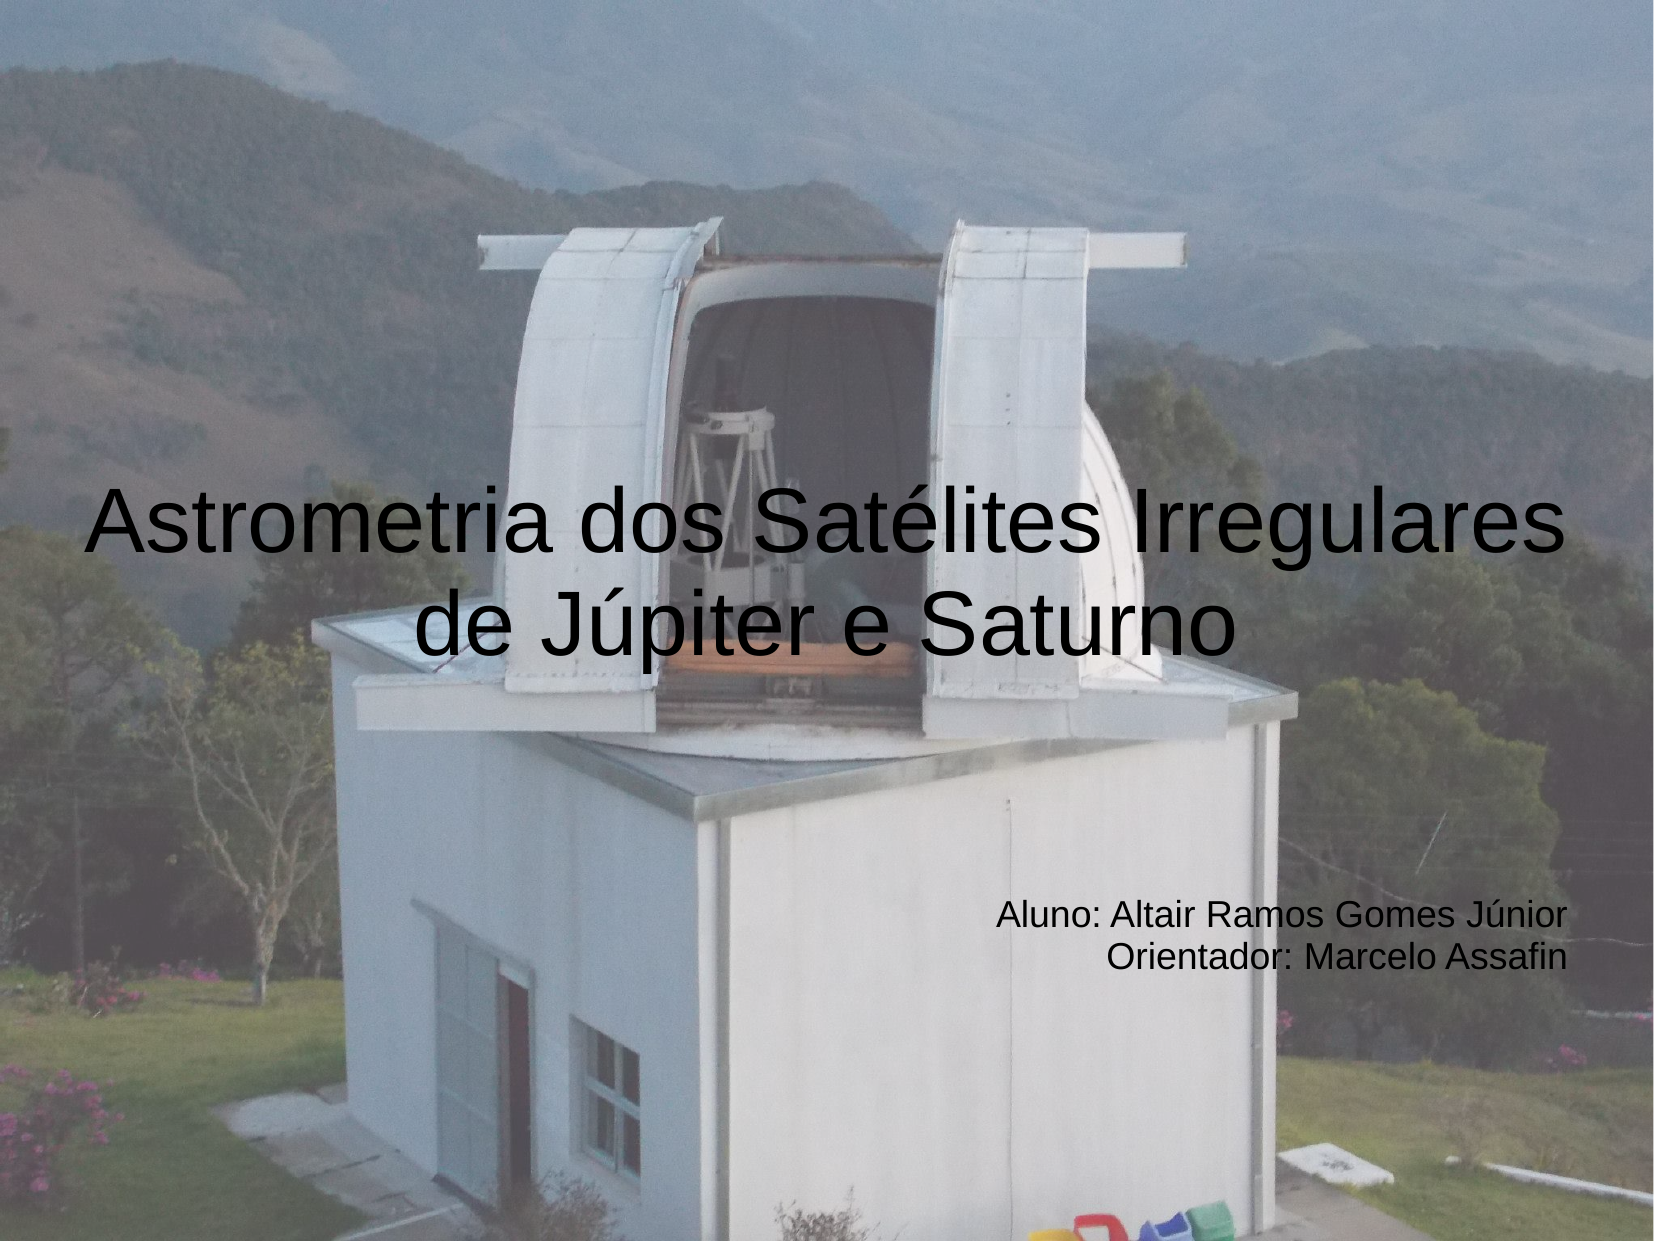

# Astrometria dos Satélites Irregulares de Júpiter e Saturno
Aluno: Altair Ramos Gomes Júnior
Orientador: Marcelo Assafin